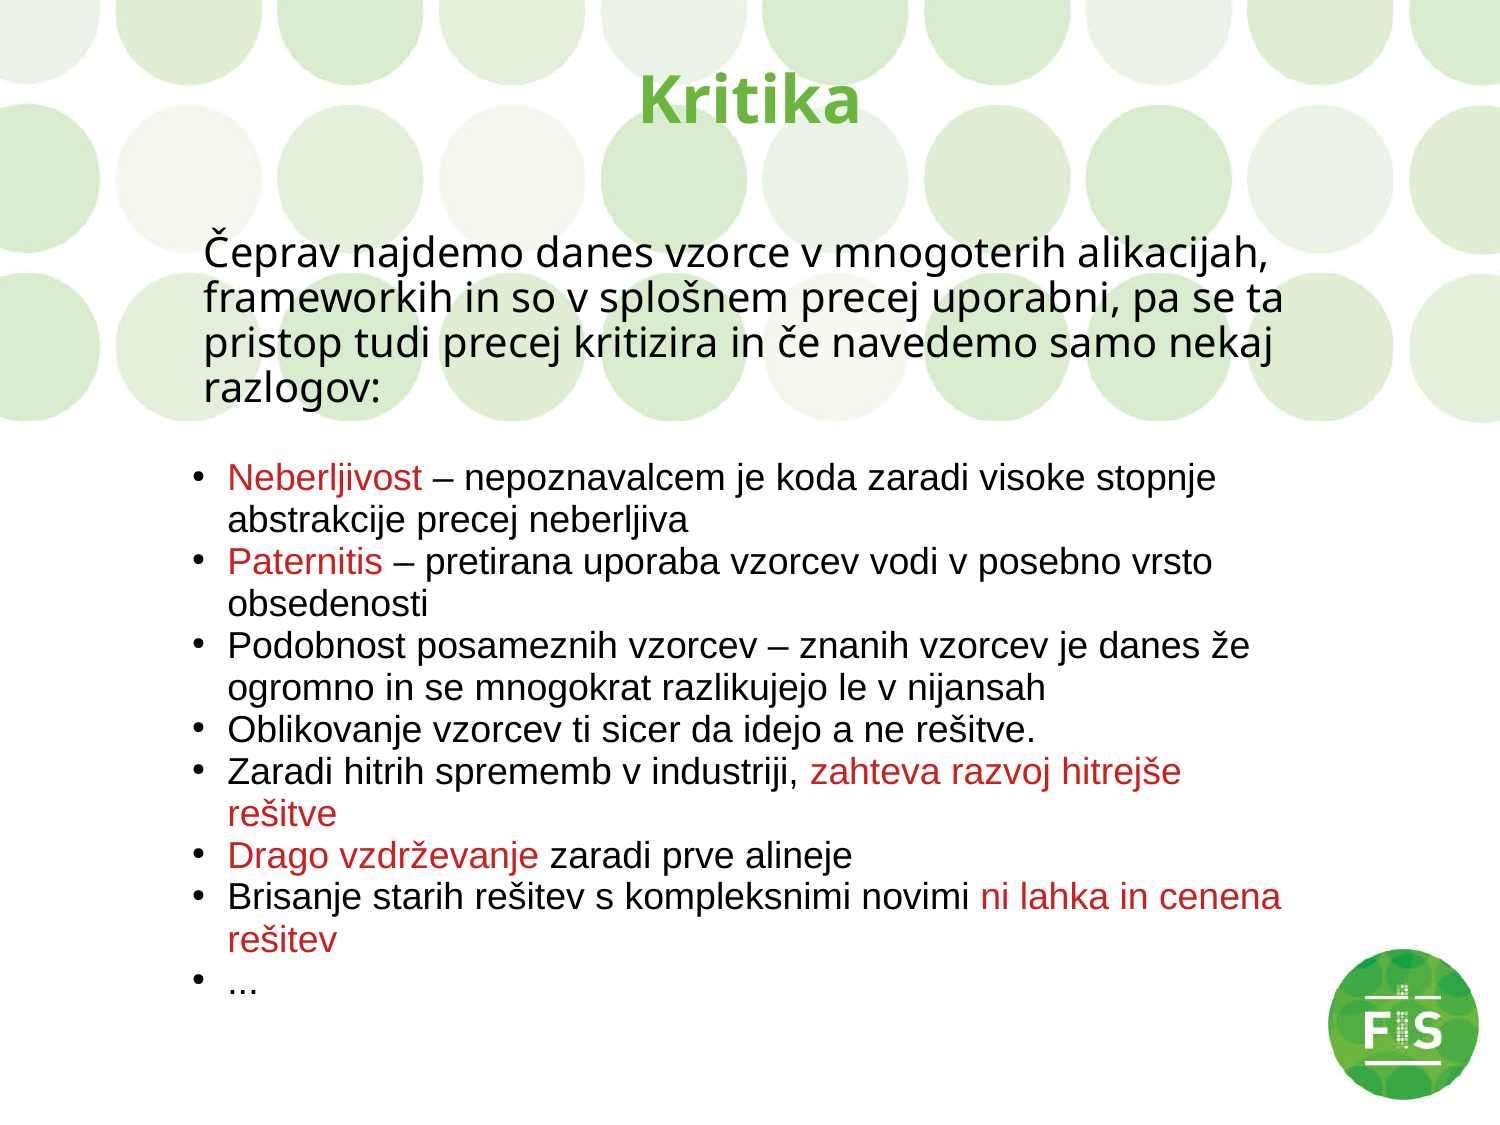

# Kritika
Čeprav najdemo danes vzorce v mnogoterih alikacijah, frameworkih in so v splošnem precej uporabni, pa se ta pristop tudi precej kritizira in če navedemo samo nekaj razlogov:
Neberljivost – nepoznavalcem je koda zaradi visoke stopnje abstrakcije precej neberljiva
Paternitis – pretirana uporaba vzorcev vodi v posebno vrsto obsedenosti
Podobnost posameznih vzorcev – znanih vzorcev je danes že ogromno in se mnogokrat razlikujejo le v nijansah
Oblikovanje vzorcev ti sicer da idejo a ne rešitve.
Zaradi hitrih sprememb v industriji, zahteva razvoj hitrejše rešitve
Drago vzdrževanje zaradi prve alineje
Brisanje starih rešitev s kompleksnimi novimi ni lahka in cenena rešitev
...